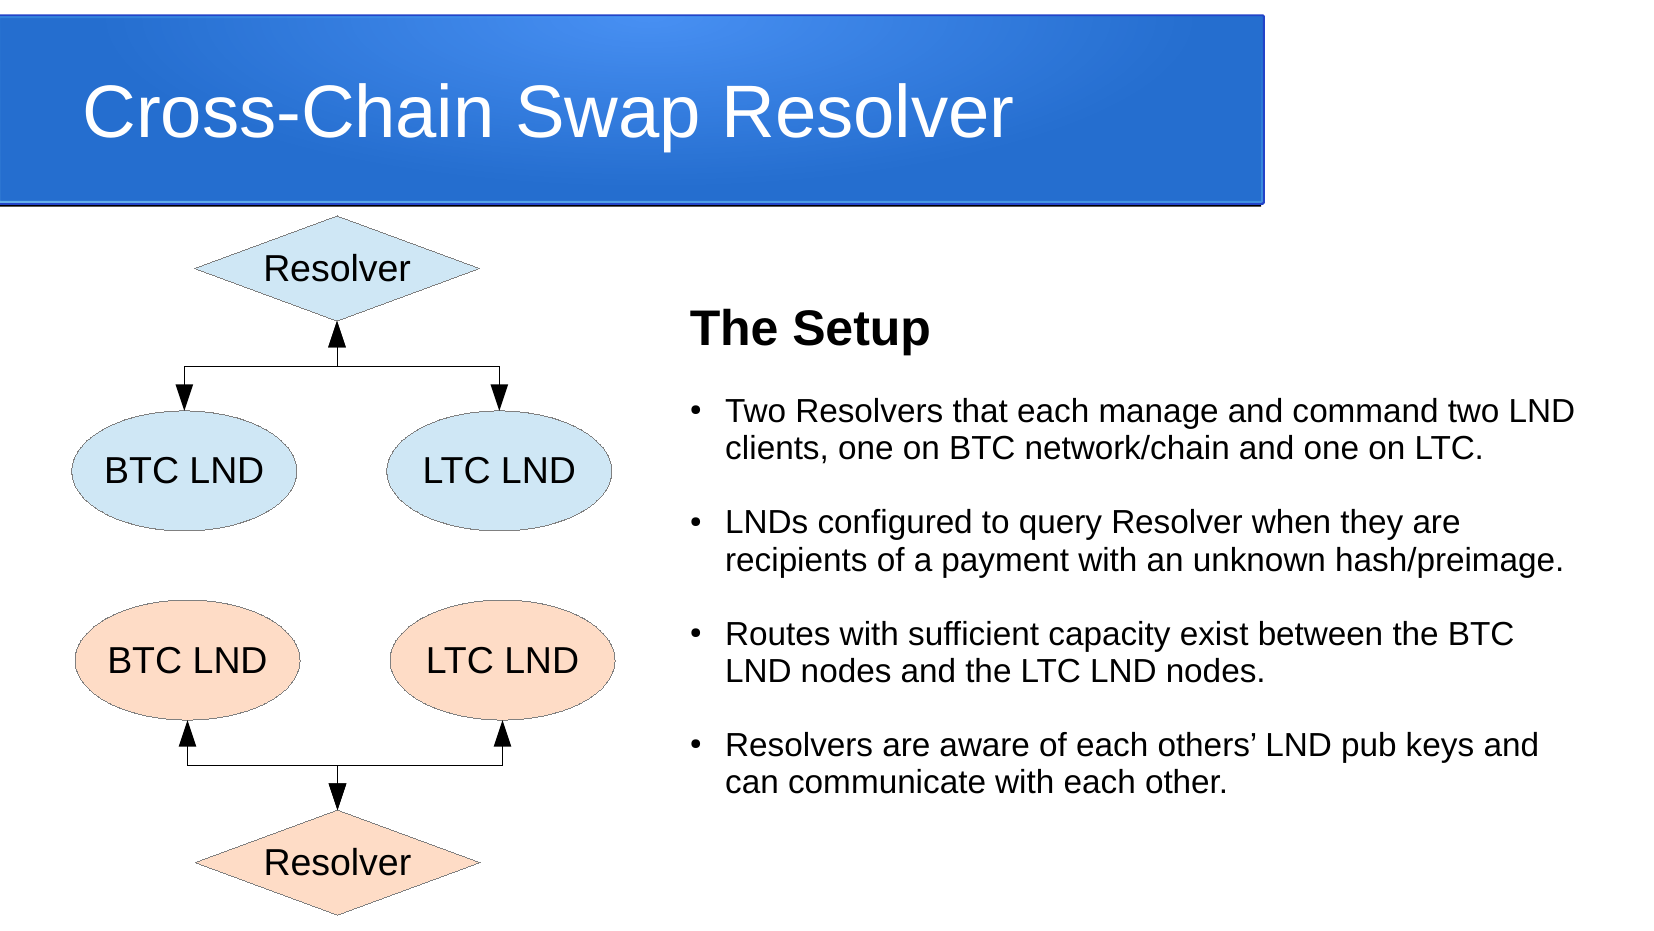

# Cross-Chain Swap Resolver
Resolver
The Setup
Two Resolvers that each manage and command two LND clients, one on BTC network/chain and one on LTC.
LNDs configured to query Resolver when they are recipients of a payment with an unknown hash/preimage.
Routes with sufficient capacity exist between the BTC LND nodes and the LTC LND nodes.
Resolvers are aware of each others’ LND pub keys and can communicate with each other.
BTC LND
LTC LND
BTC LND
LTC LND
Resolver